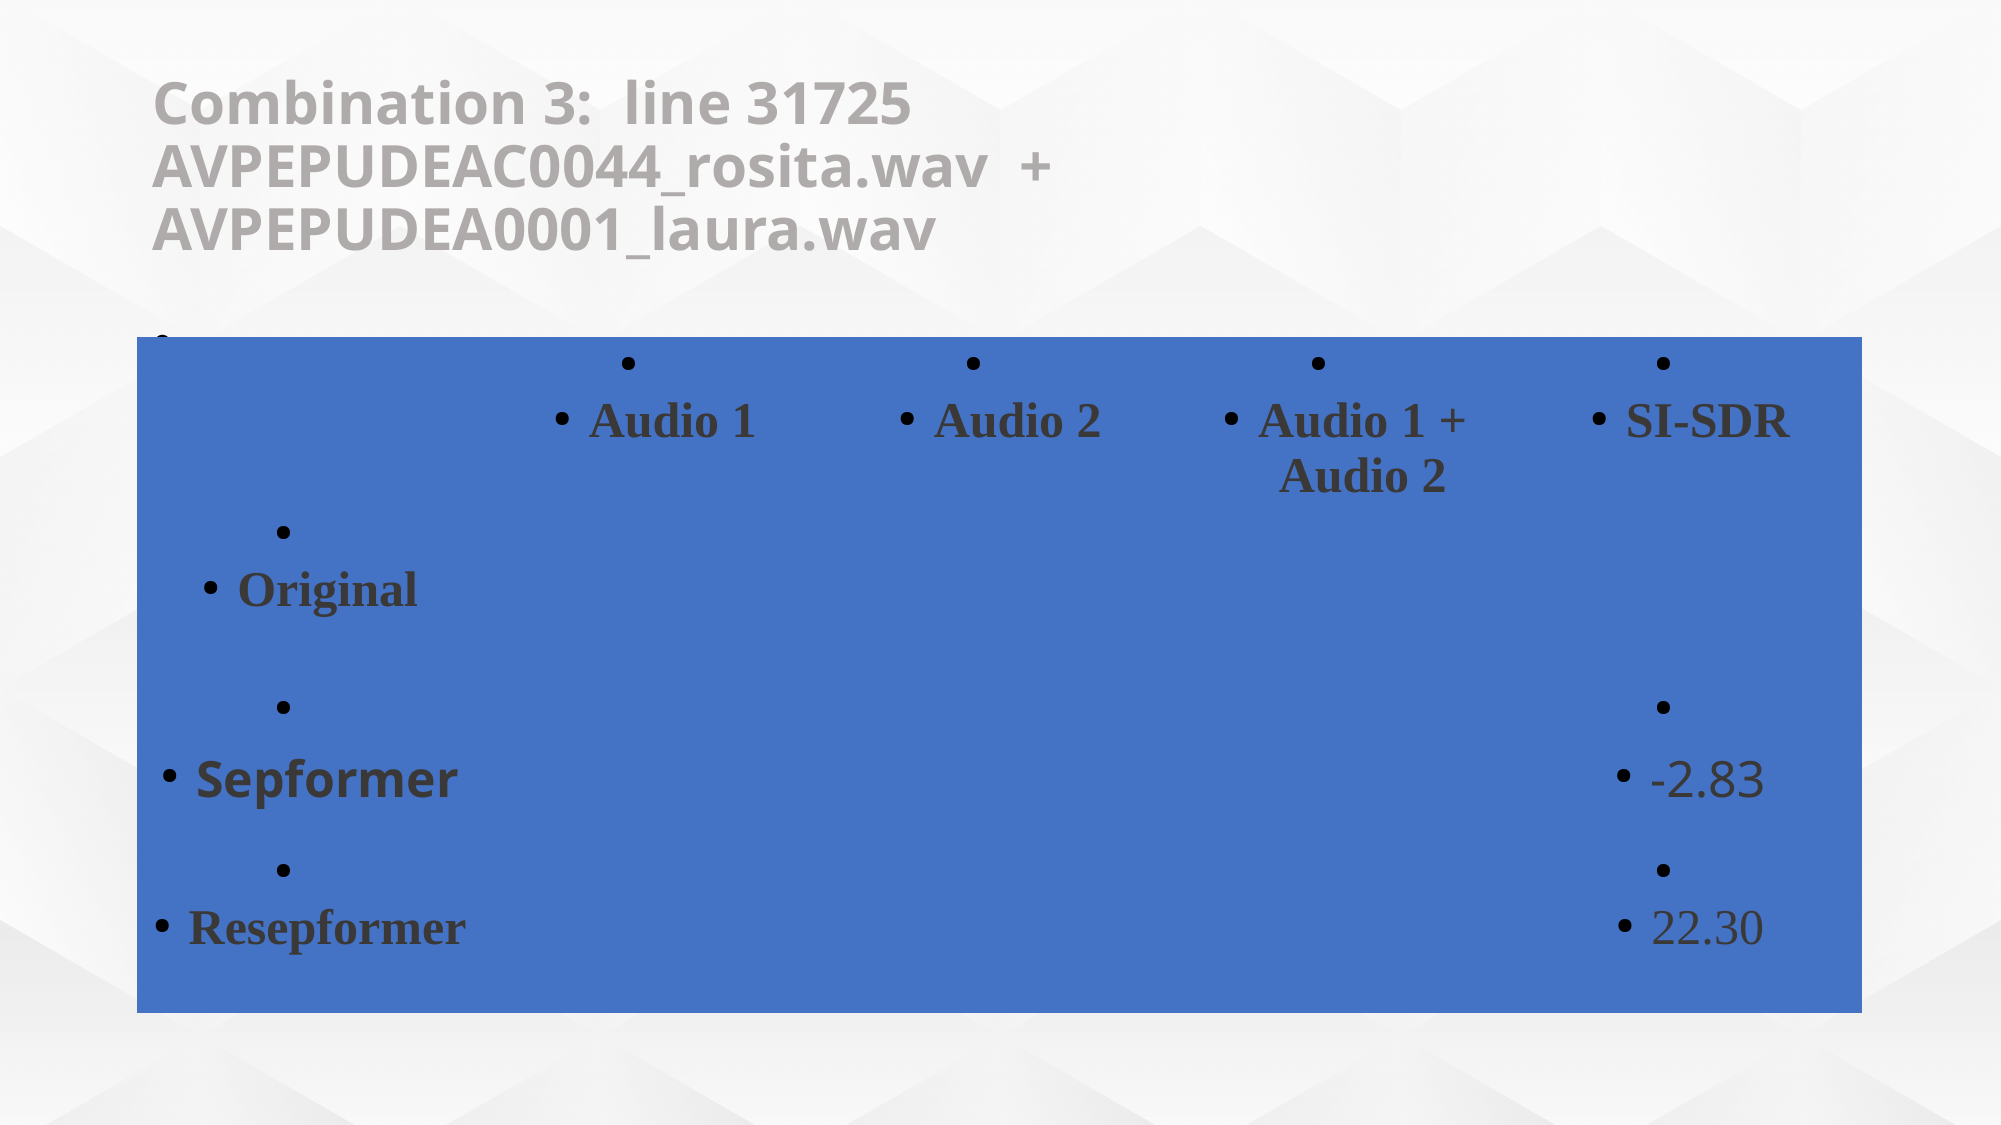

# Combination 3: line 31725 AVPEPUDEAC0044_rosita.wav + AVPEPUDEA0001_laura.wav
| | Audio 1 | Audio 2 | Audio 1 + Audio 2 | SI-SDR |
| --- | --- | --- | --- | --- |
| Original | | | | |
| Sepformer | | | | -2.83 |
| Resepformer | | | | 22.30 |